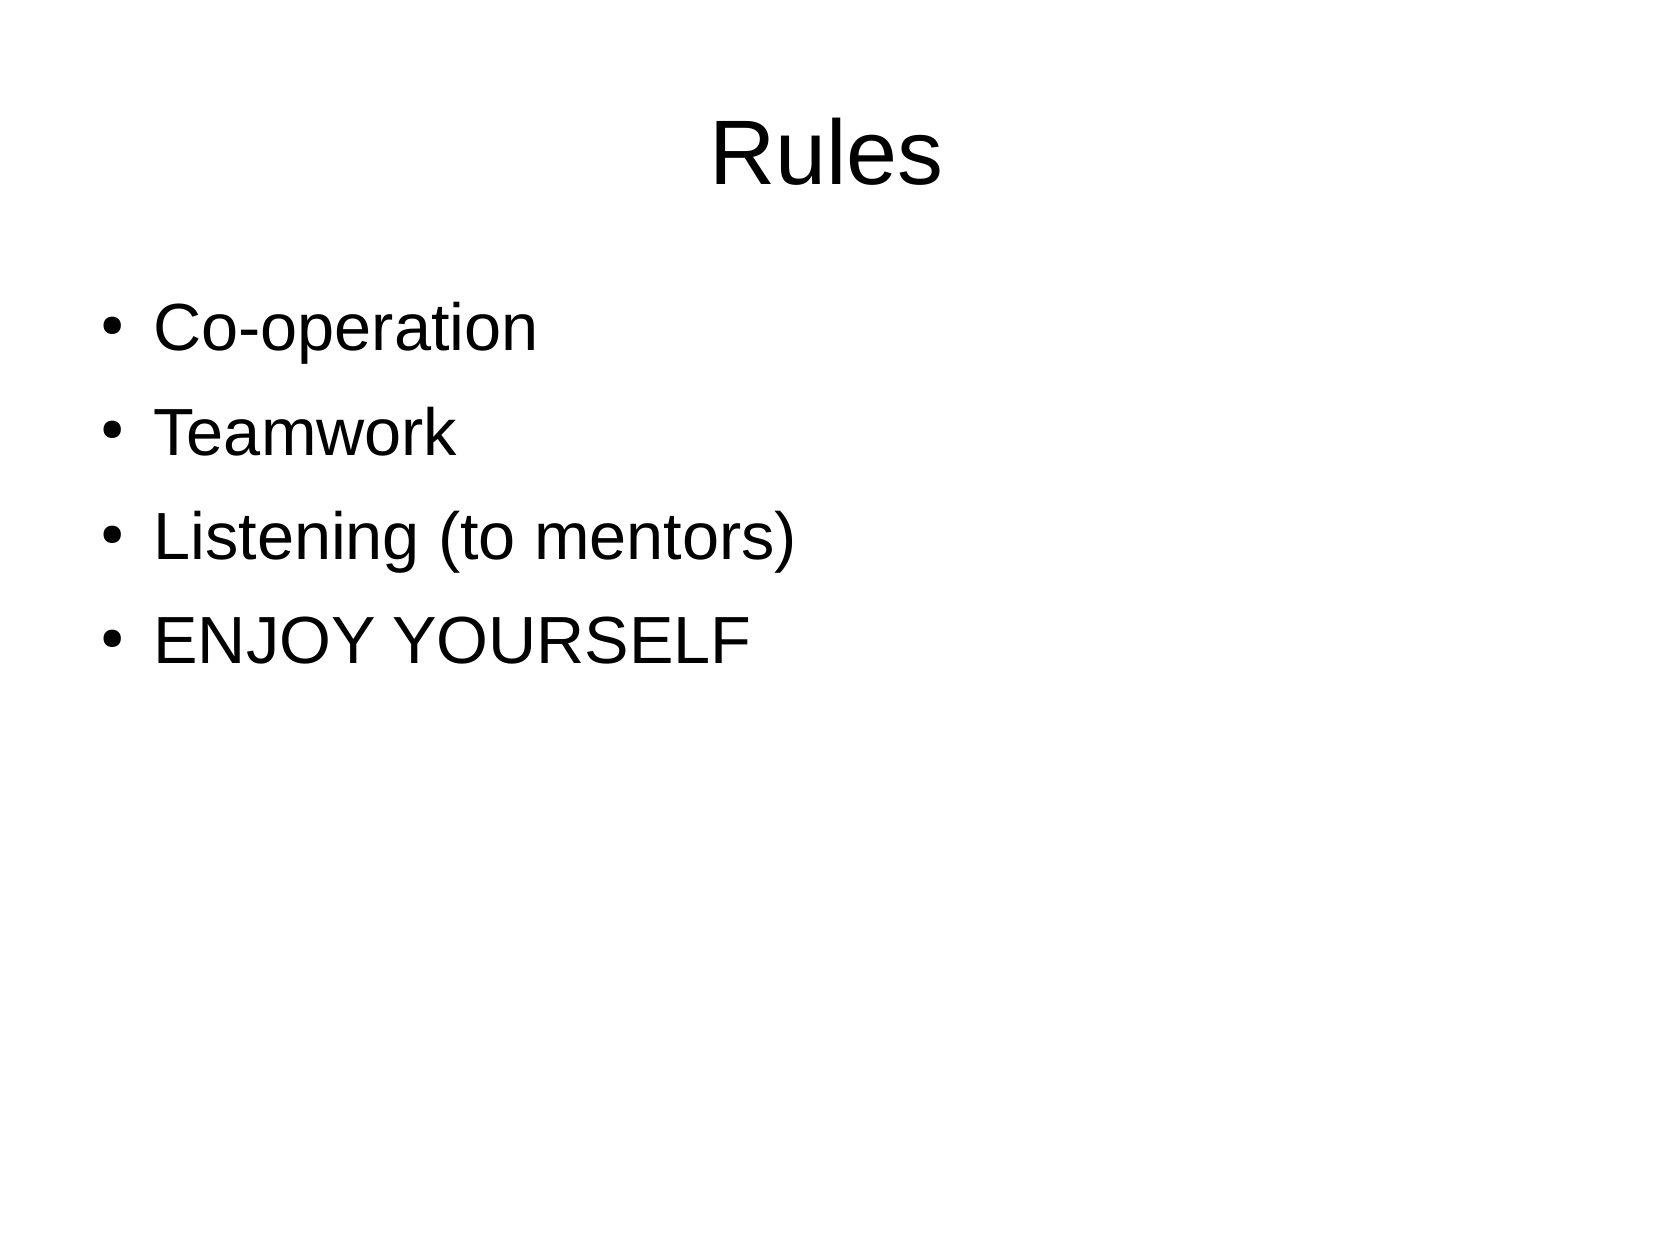

# Rules
Co-operation
Teamwork
Listening (to mentors)
ENJOY YOURSELF